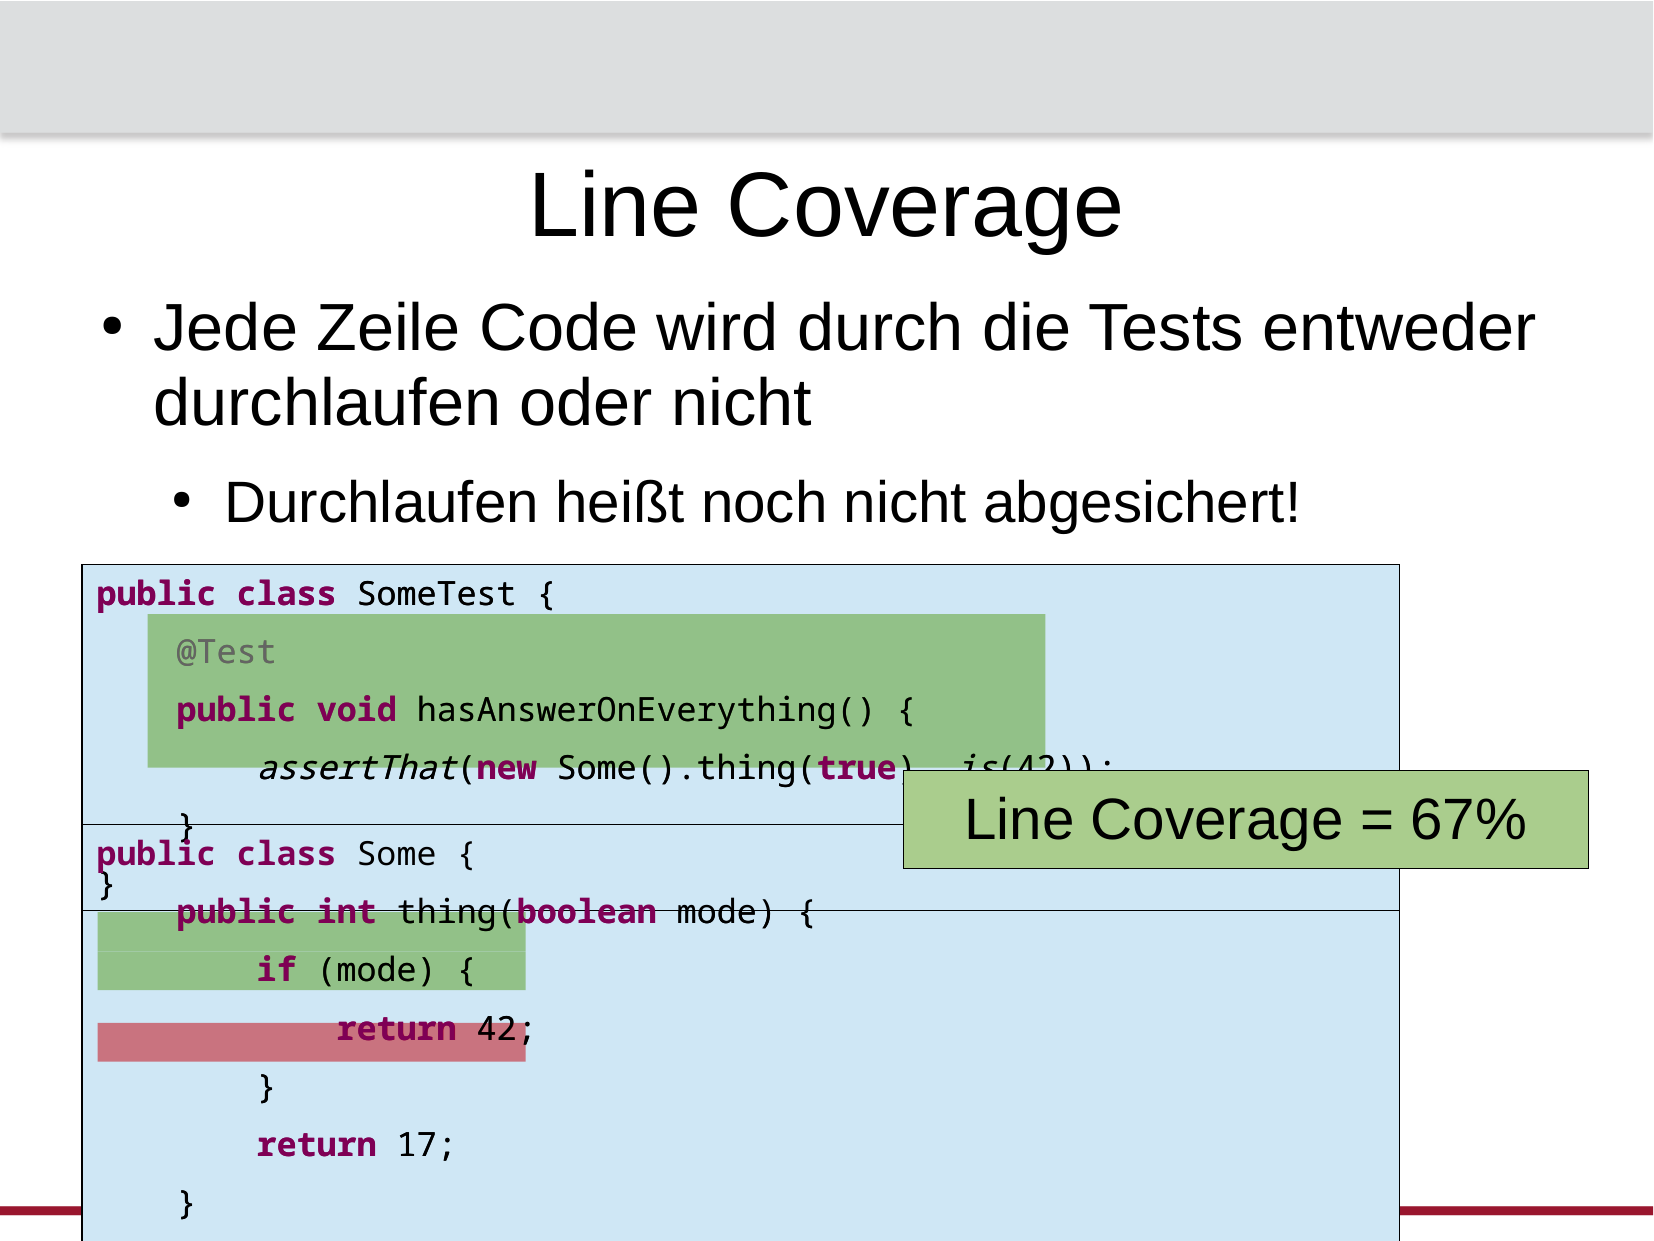

# Line Coverage
Jede Zeile Code wird durch die Tests entweder durchlaufen oder nicht
Durchlaufen heißt noch nicht abgesichert!
public class SomeTest {
 @Test
 public void hasAnswerOnEverything() {
 assertThat(new Some().thing(true), is(42));
 }
}
public class SomeTest {
 @Test
 public void hasAnswerOnEverything() {
 assertThat(new Some().thing(true), is(42));
 }
}
Line Coverage = 67%
public class Some {
 public int thing(boolean mode) {
 if (mode) {
 return 42;
 }
 return 17;
 }
}
public class Some {
 public int thing(boolean mode) {
 if (mode) {
 return 42;
 }
 return 17;
 }
}